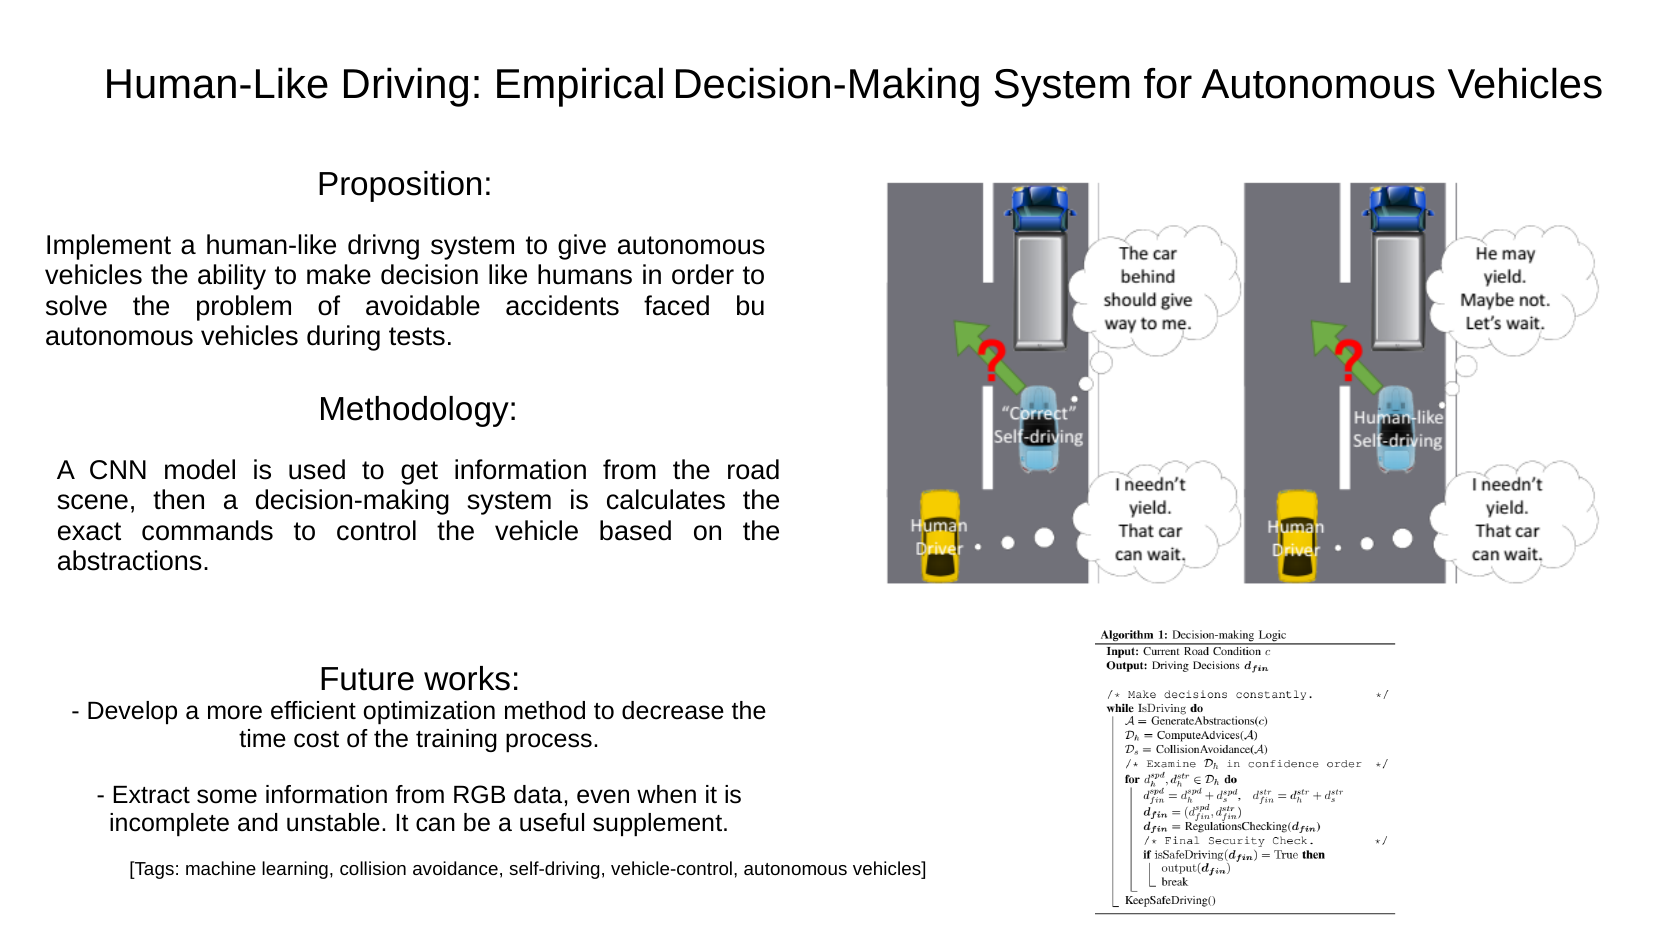

# Human-Like Driving: Empirical Decision-Making System for Autonomous Vehicles
Proposition:
Implement a human-like drivng system to give autonomous vehicles the ability to make decision like humans in order to solve the problem of avoidable accidents faced bu autonomous vehicles during tests.
Methodology:
A CNN model is used to get information from the road scene, then a decision-making system is calculates the exact commands to control the vehicle based on the abstractions.
Future works:
- Develop a more efficient optimization method to decrease the time cost of the training process.
- Extract some information from RGB data, even when it is incomplete and unstable. It can be a useful supplement.
[Tags: machine learning, collision avoidance, self-driving, vehicle-control, autonomous vehicles]